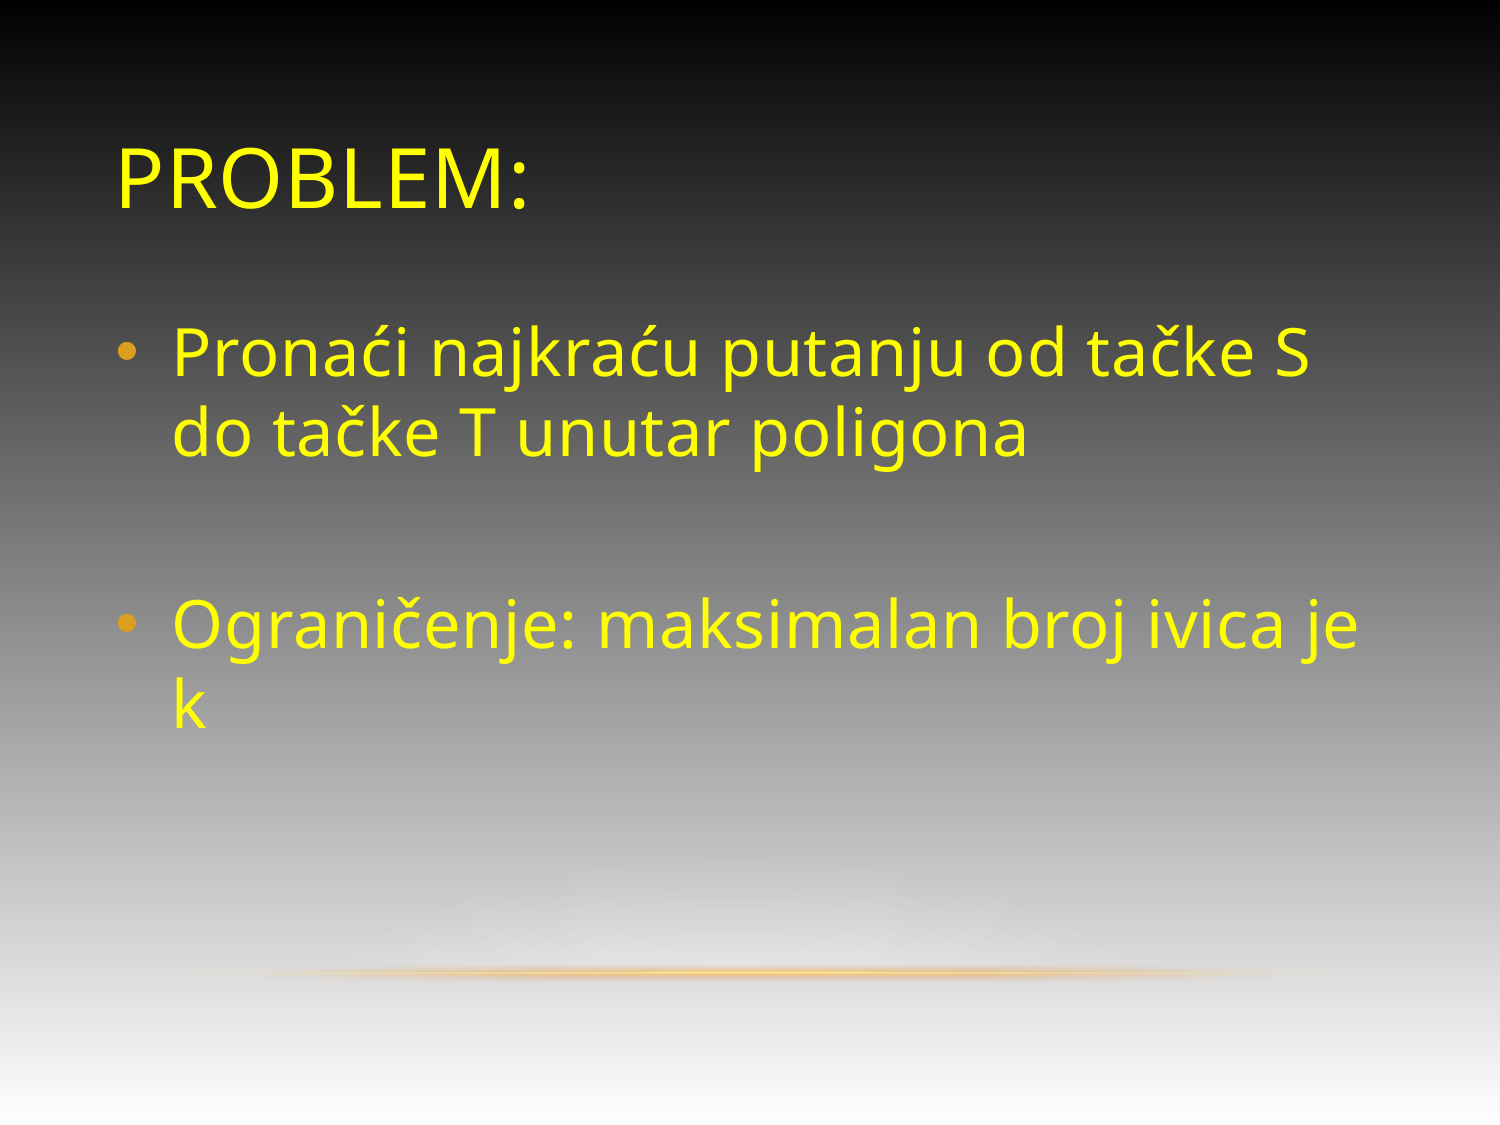

# PROBLEM:
Pronaći najkraću putanju od tačke S do tačke T unutar poligona
Ograničenje: maksimalan broj ivica je k